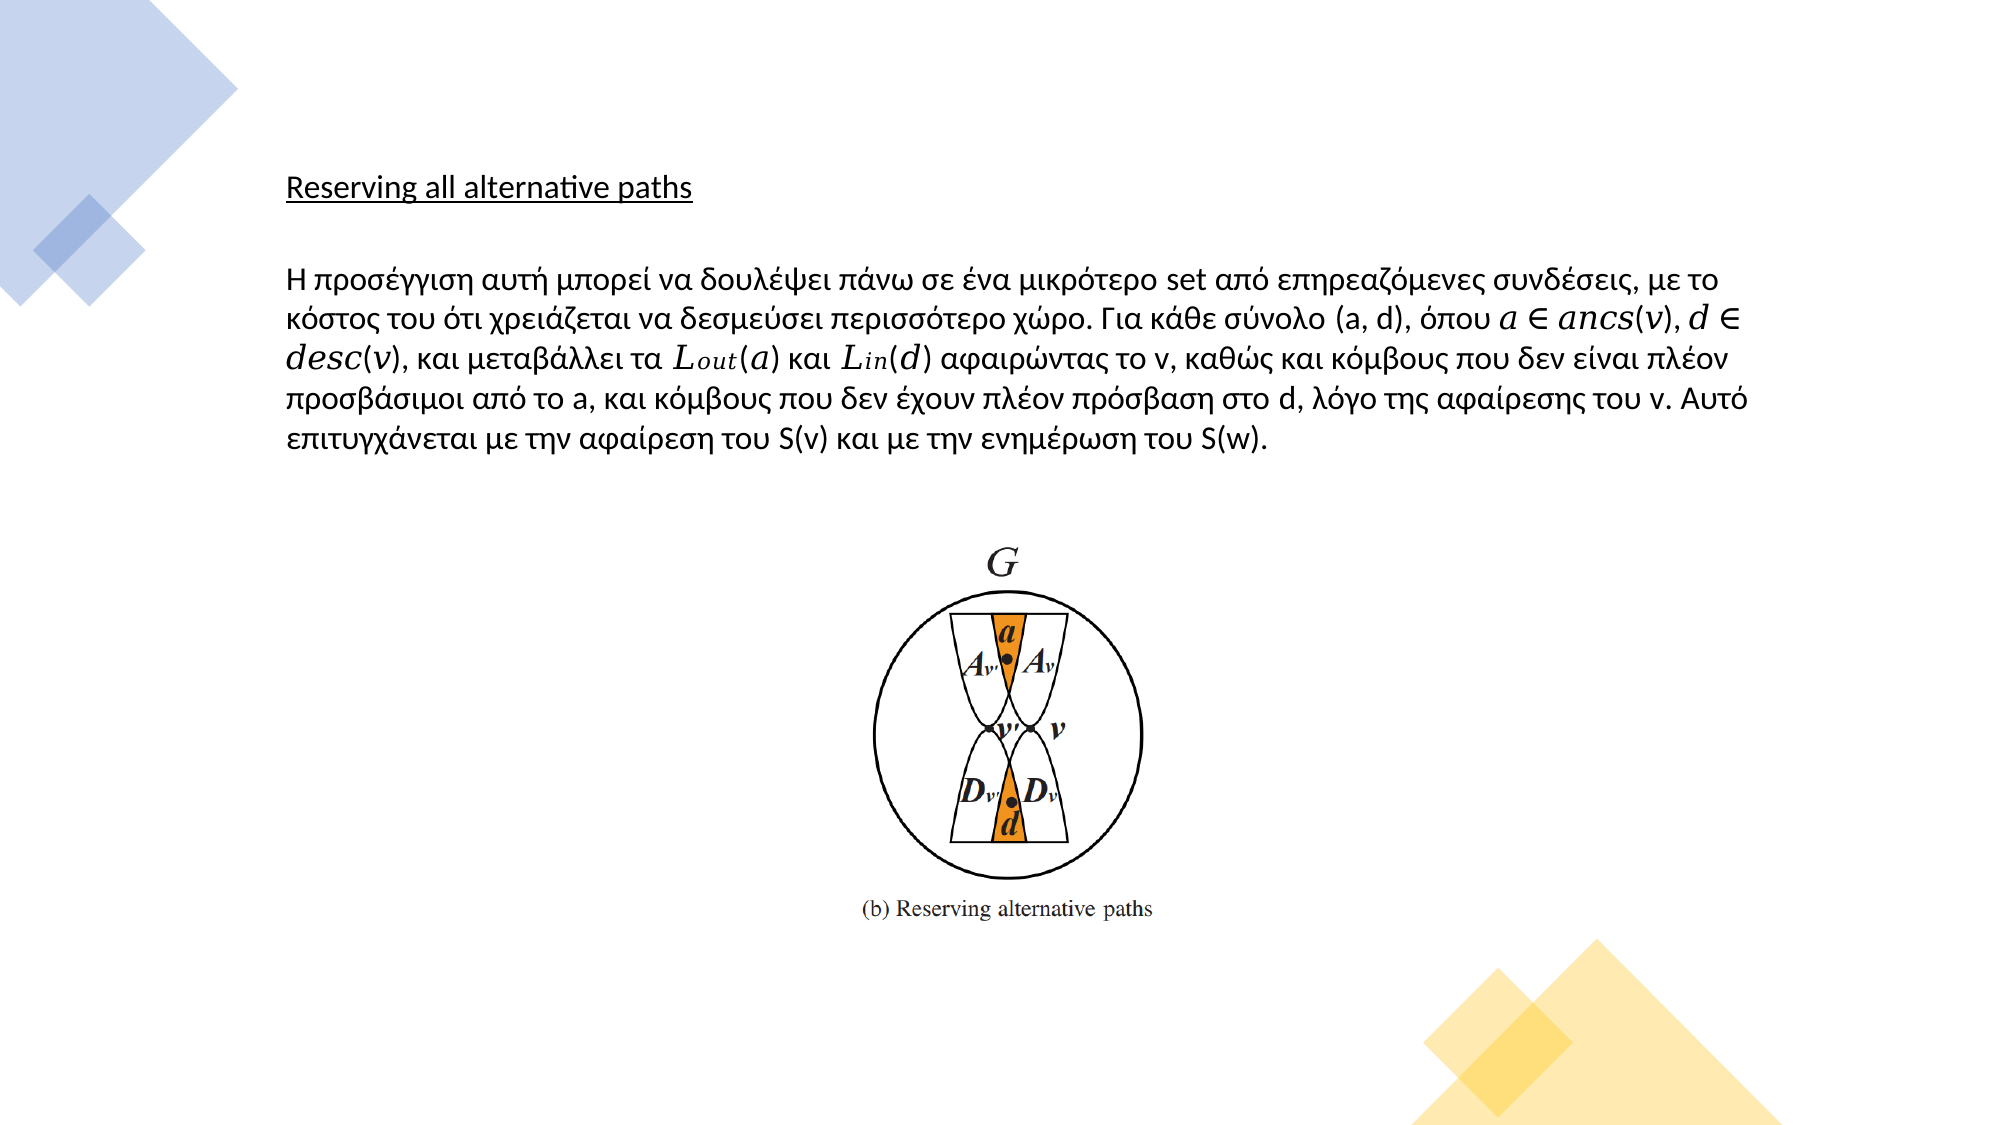

Reserving all alternative paths
Η προσέγγιση αυτή μπορεί να δουλέψει πάνω σε ένα μικρότερο set από επηρεαζόμενες συνδέσεις, με το κόστος του ότι χρειάζεται να δεσμεύσει περισσότερο χώρο. Για κάθε σύνολο (a, d), όπου 𝑎 ∈ 𝑎𝑛𝑐𝑠(𝑣), 𝑑 ∈
𝑑𝑒𝑠𝑐(𝑣), και μεταβάλλει τα 𝐿𝑜𝑢𝑡(𝑎) και 𝐿𝑖𝑛(𝑑) αφαιρώντας το v, καθώς και κόμβους που δεν είναι πλέον προσβάσιμοι από το a, και κόμβους που δεν έχουν πλέον πρόσβαση στο d, λόγο της αφαίρεσης του v. Αυτό επιτυγχάνεται με την αφαίρεση του S(v) και με την ενημέρωση του S(w).